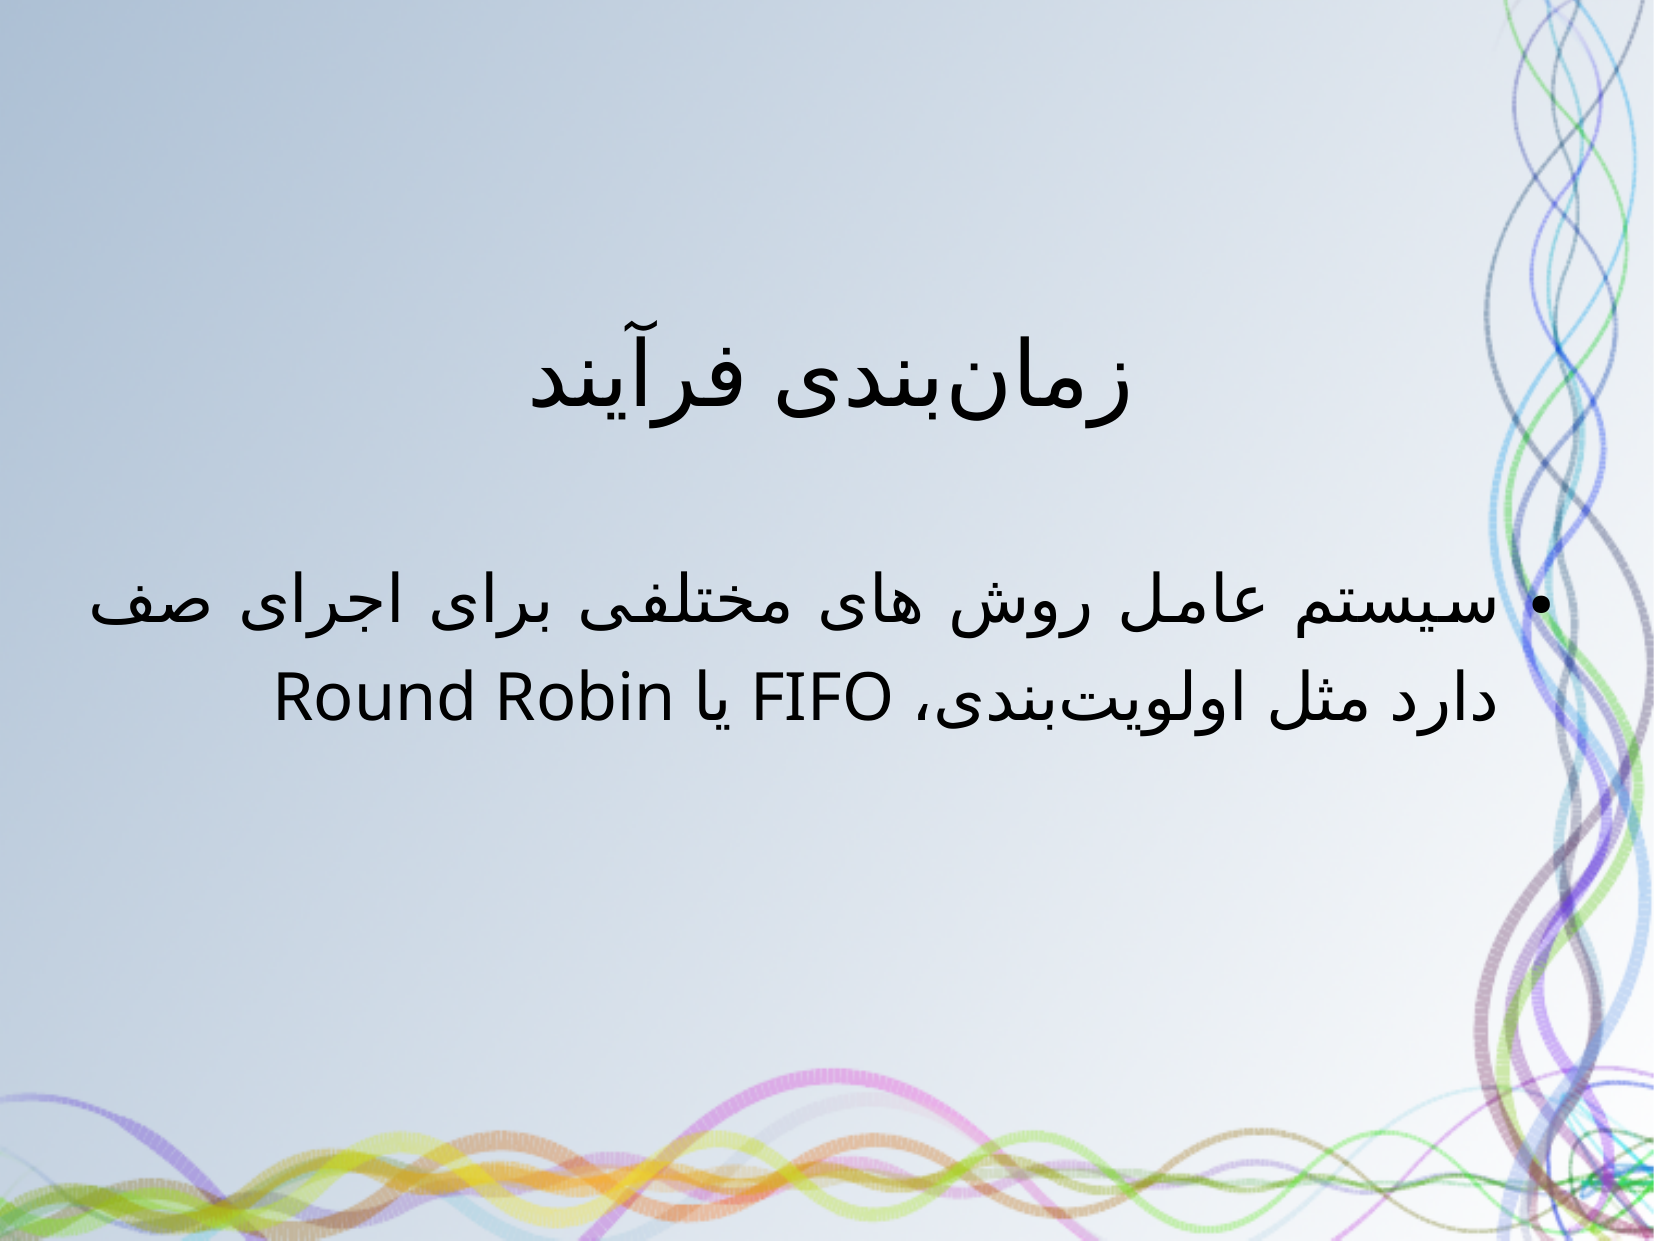

# زمان‌بندی فرآیند
سیستم عامل روش های مختلفی برای اجرای صف دارد مثل اولویت‌بندی، FIFO یا Round Robin